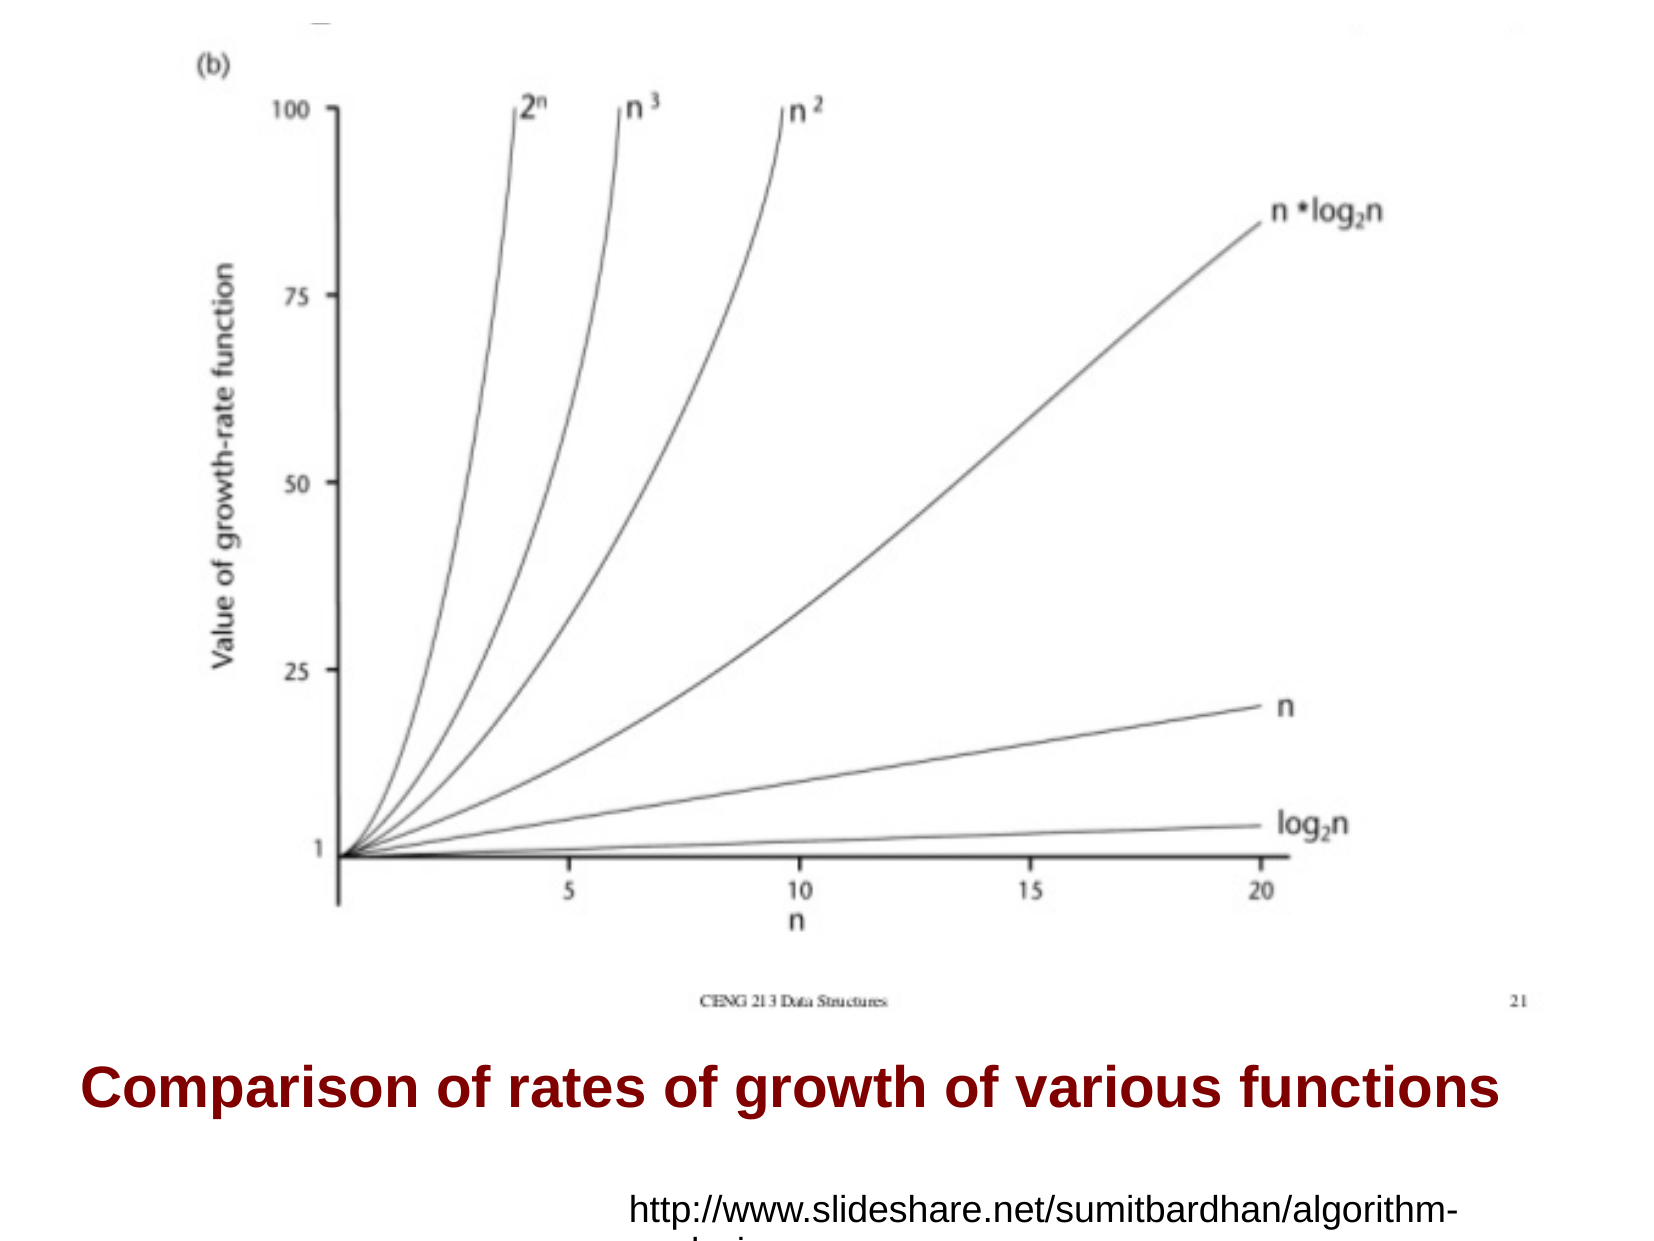

# Comparison of rates of growth of various functions
http://www.slideshare.net/sumitbardhan/algorithm-analysis